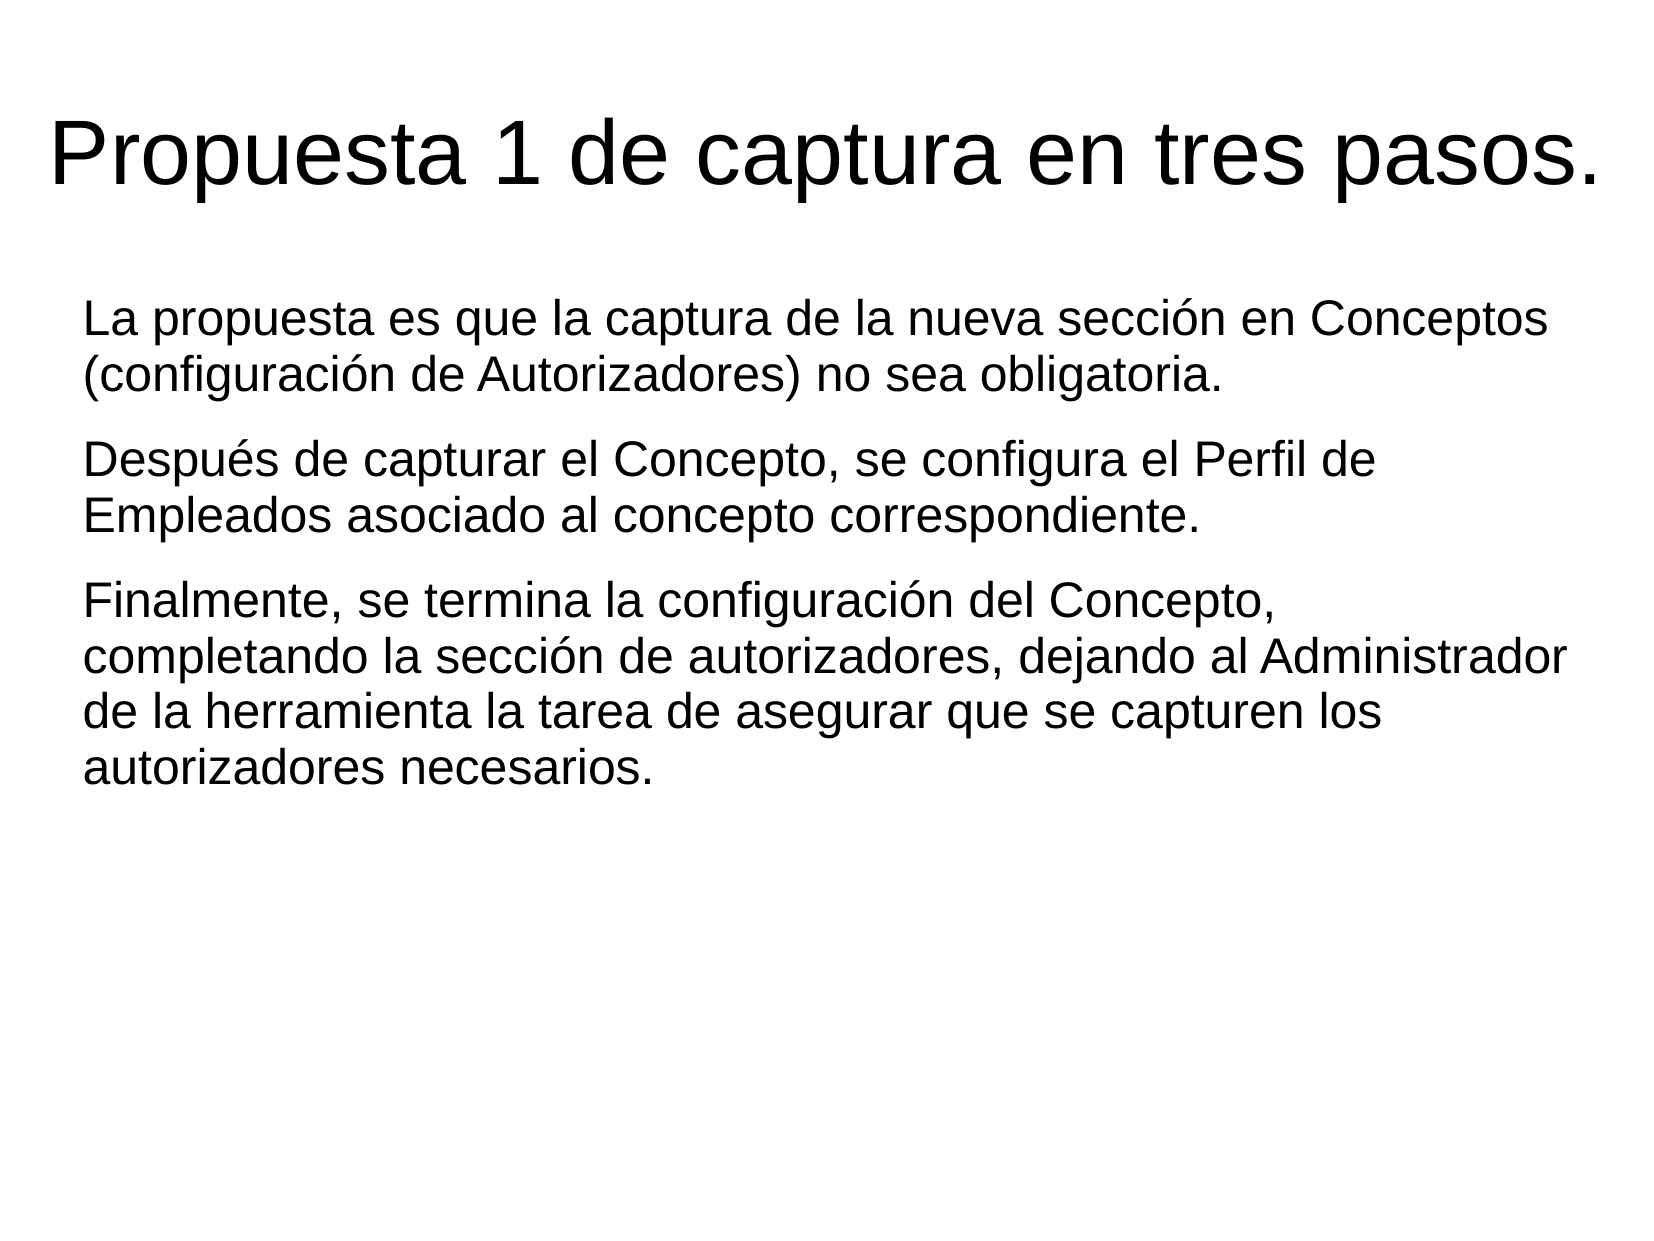

# Propuesta 1 de captura en tres pasos.
La propuesta es que la captura de la nueva sección en Conceptos (configuración de Autorizadores) no sea obligatoria.
Después de capturar el Concepto, se configura el Perfil de Empleados asociado al concepto correspondiente.
Finalmente, se termina la configuración del Concepto, completando la sección de autorizadores, dejando al Administrador de la herramienta la tarea de asegurar que se capturen los autorizadores necesarios.